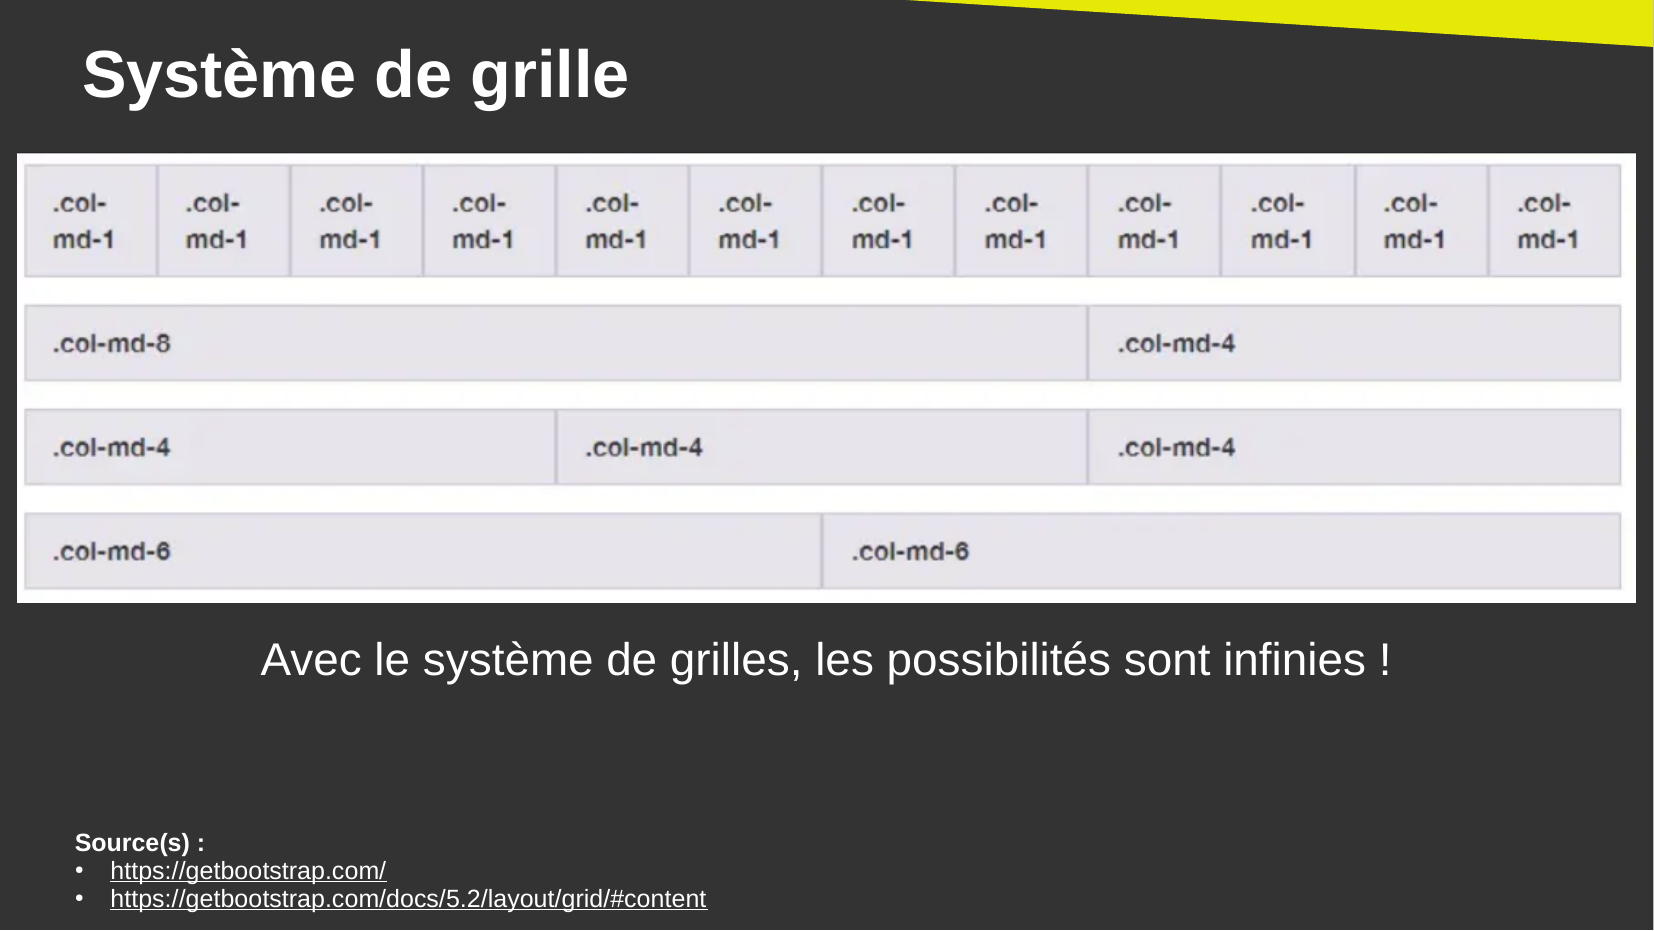

# Système de grille
Avec le système de grilles, les possibilités sont infinies !
Source(s) :
https://getbootstrap.com/
https://getbootstrap.com/docs/5.2/layout/grid/#content